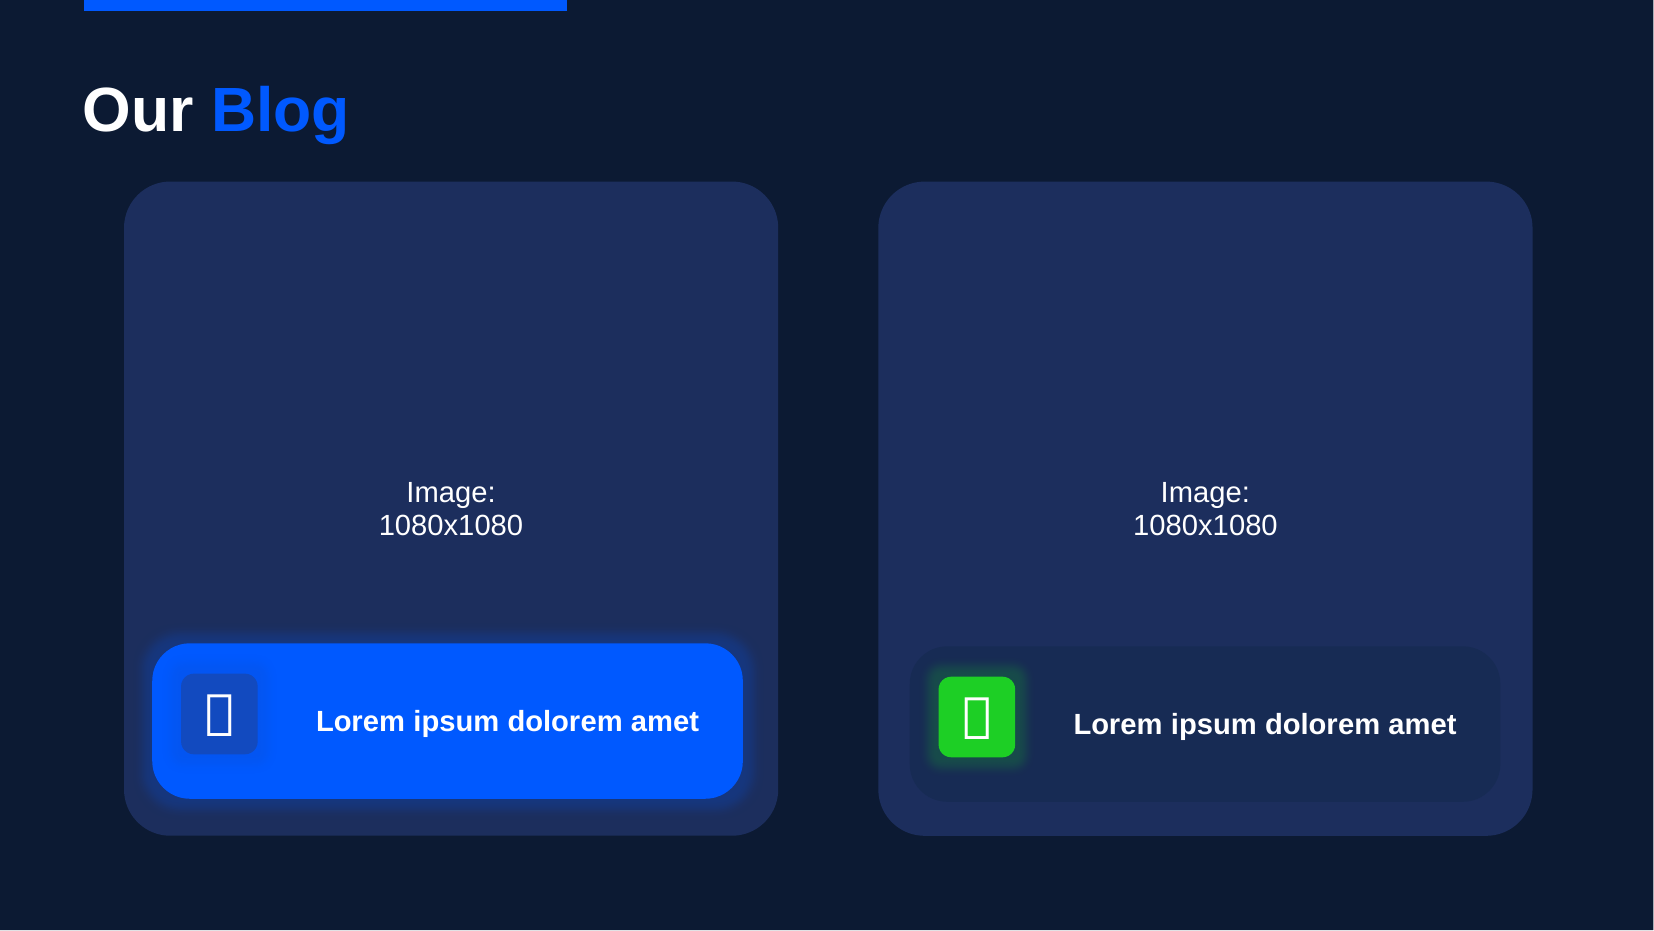

# Our Blog
Image:
1080x1080
Image:
1080x1080
Lorem ipsum dolorem amet
Lorem ipsum dolorem amet

